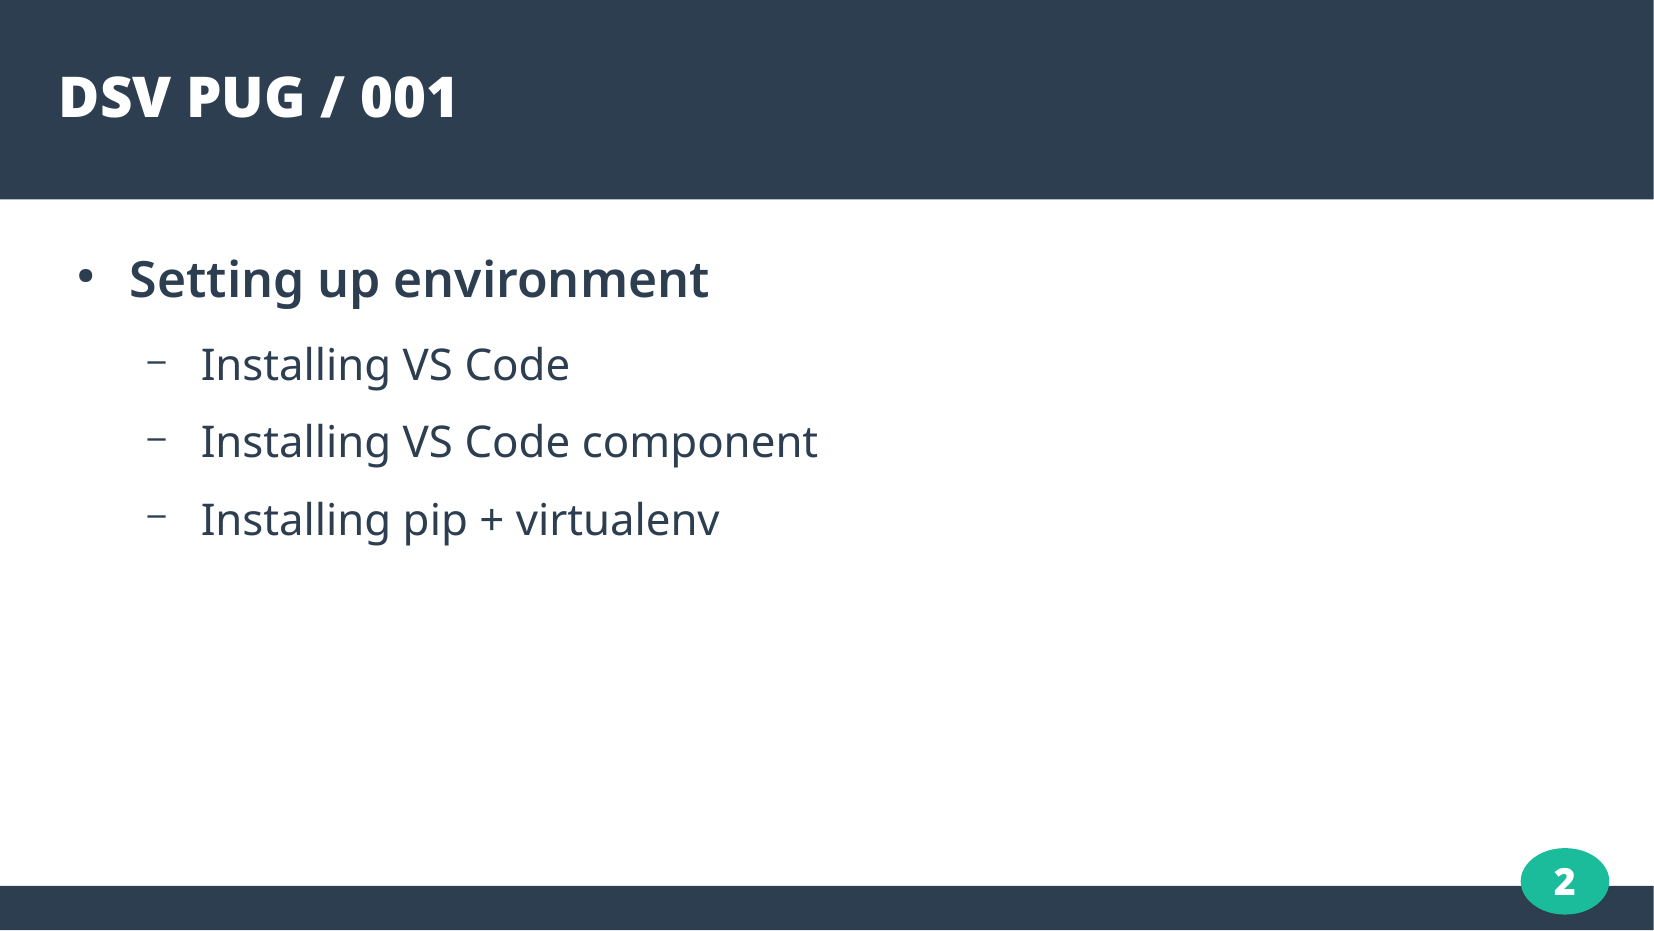

# DSV PUG / 001
Setting up environment
Installing VS Code
Installing VS Code component
Installing pip + virtualenv
2